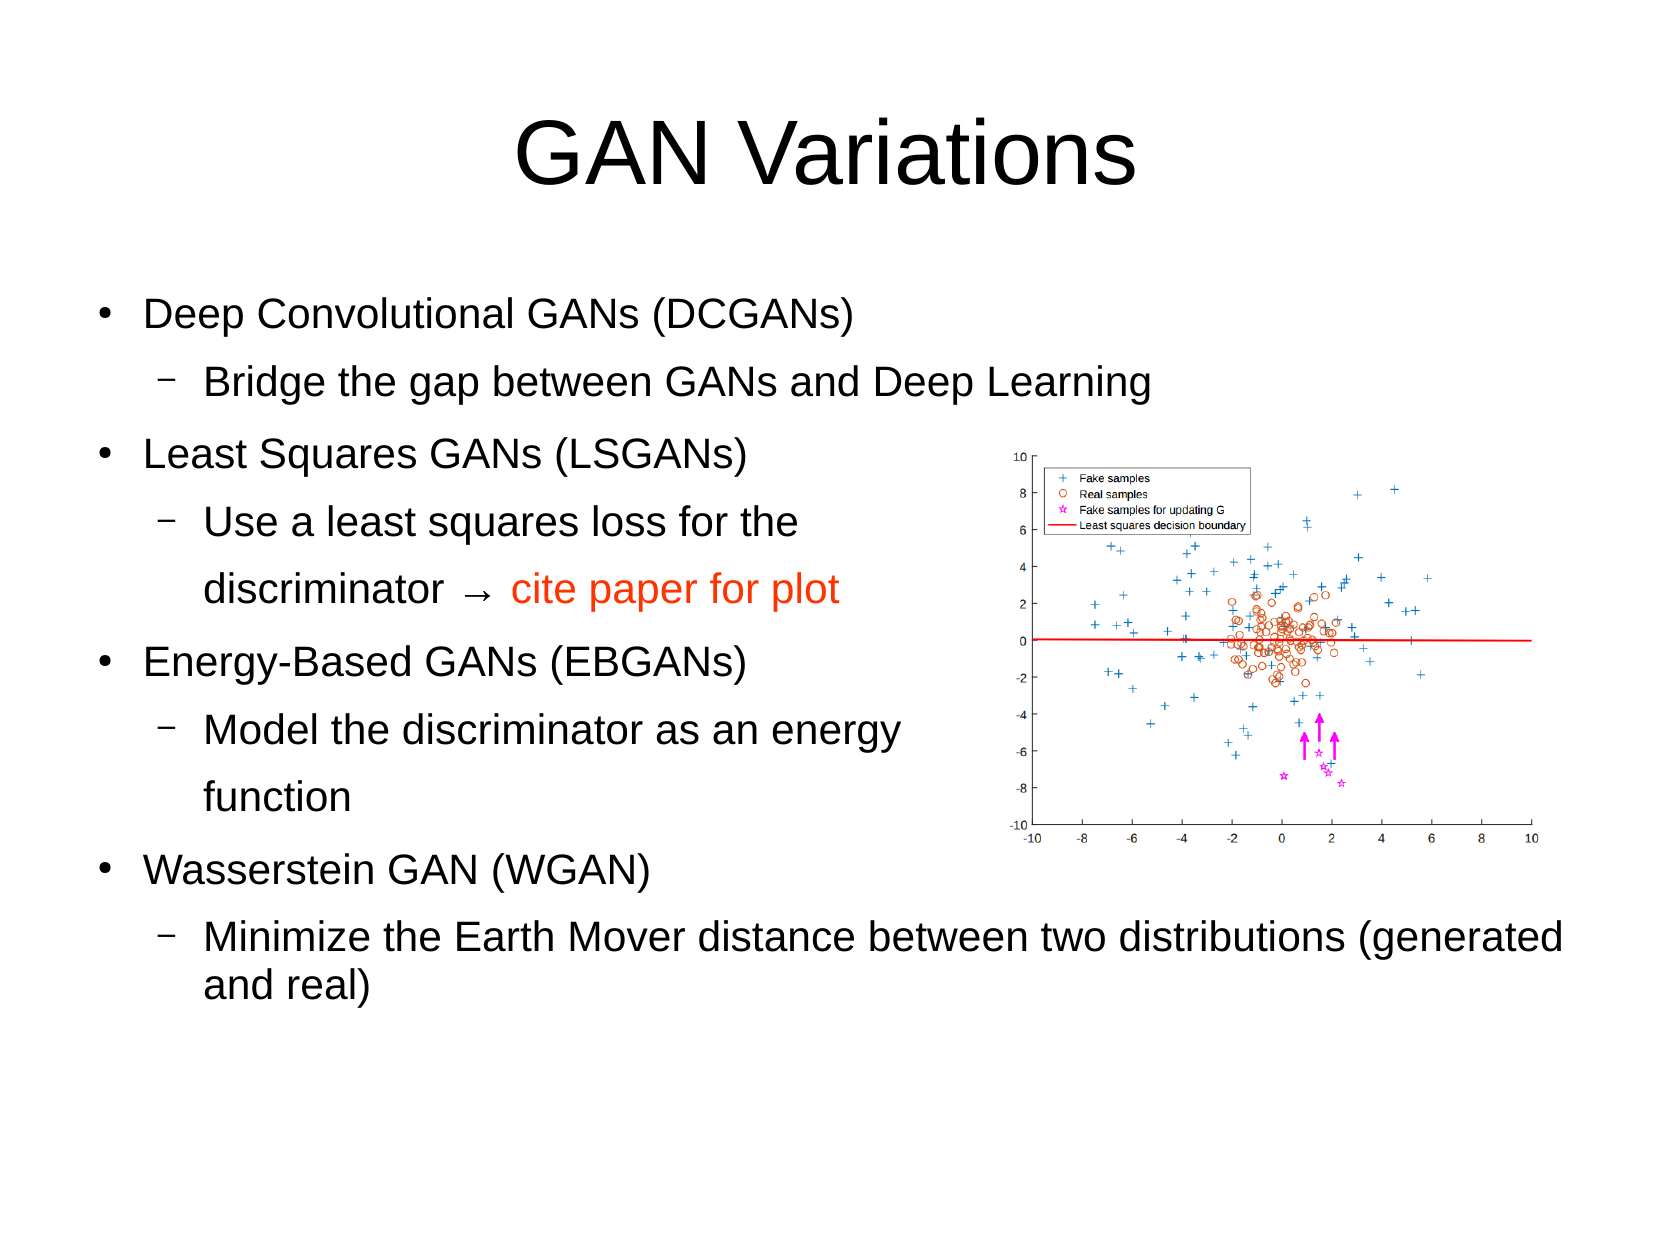

# GAN Variations
Deep Convolutional GANs (DCGANs)
Bridge the gap between GANs and Deep Learning
Least Squares GANs (LSGANs)
Use a least squares loss for the
discriminator → cite paper for plot
Energy-Based GANs (EBGANs)
Model the discriminator as an energy
function
Wasserstein GAN (WGAN)
Minimize the Earth Mover distance between two distributions (generated and real)